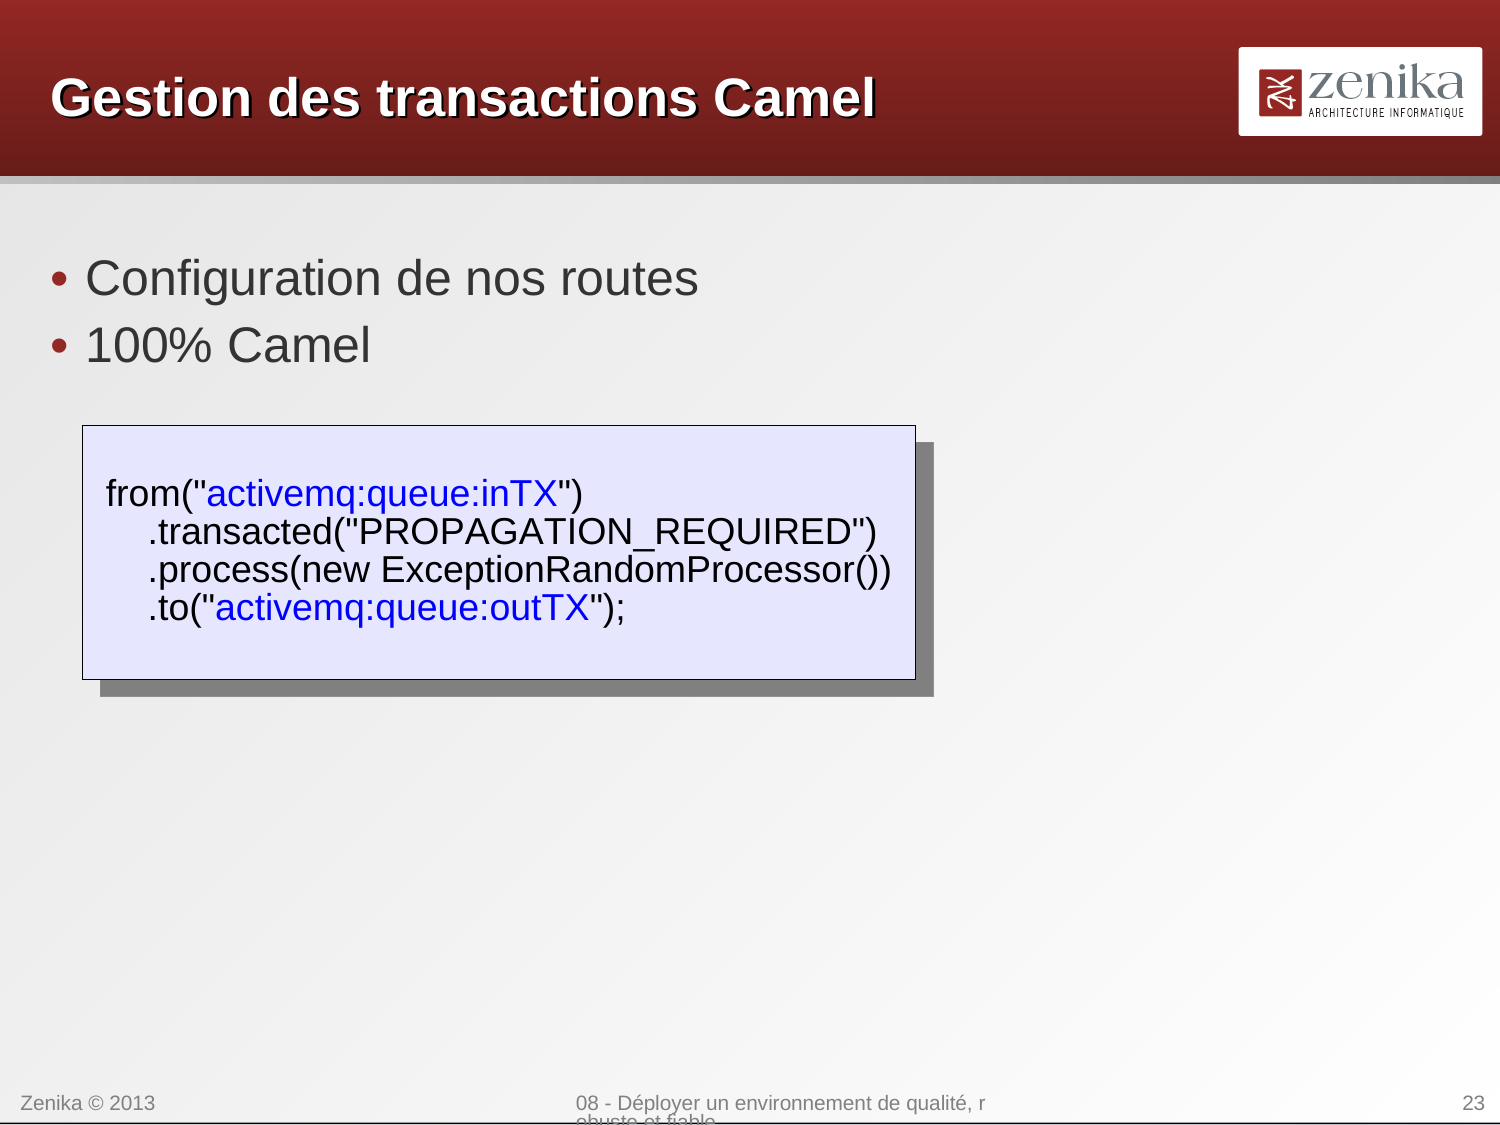

# Gestion des transactions Camel
Configuration de nos routes
100% Camel
from("activemq:queue:inTX")
 .transacted("PROPAGATION_REQUIRED")
 .process(new ExceptionRandomProcessor())
 .to("activemq:queue:outTX");